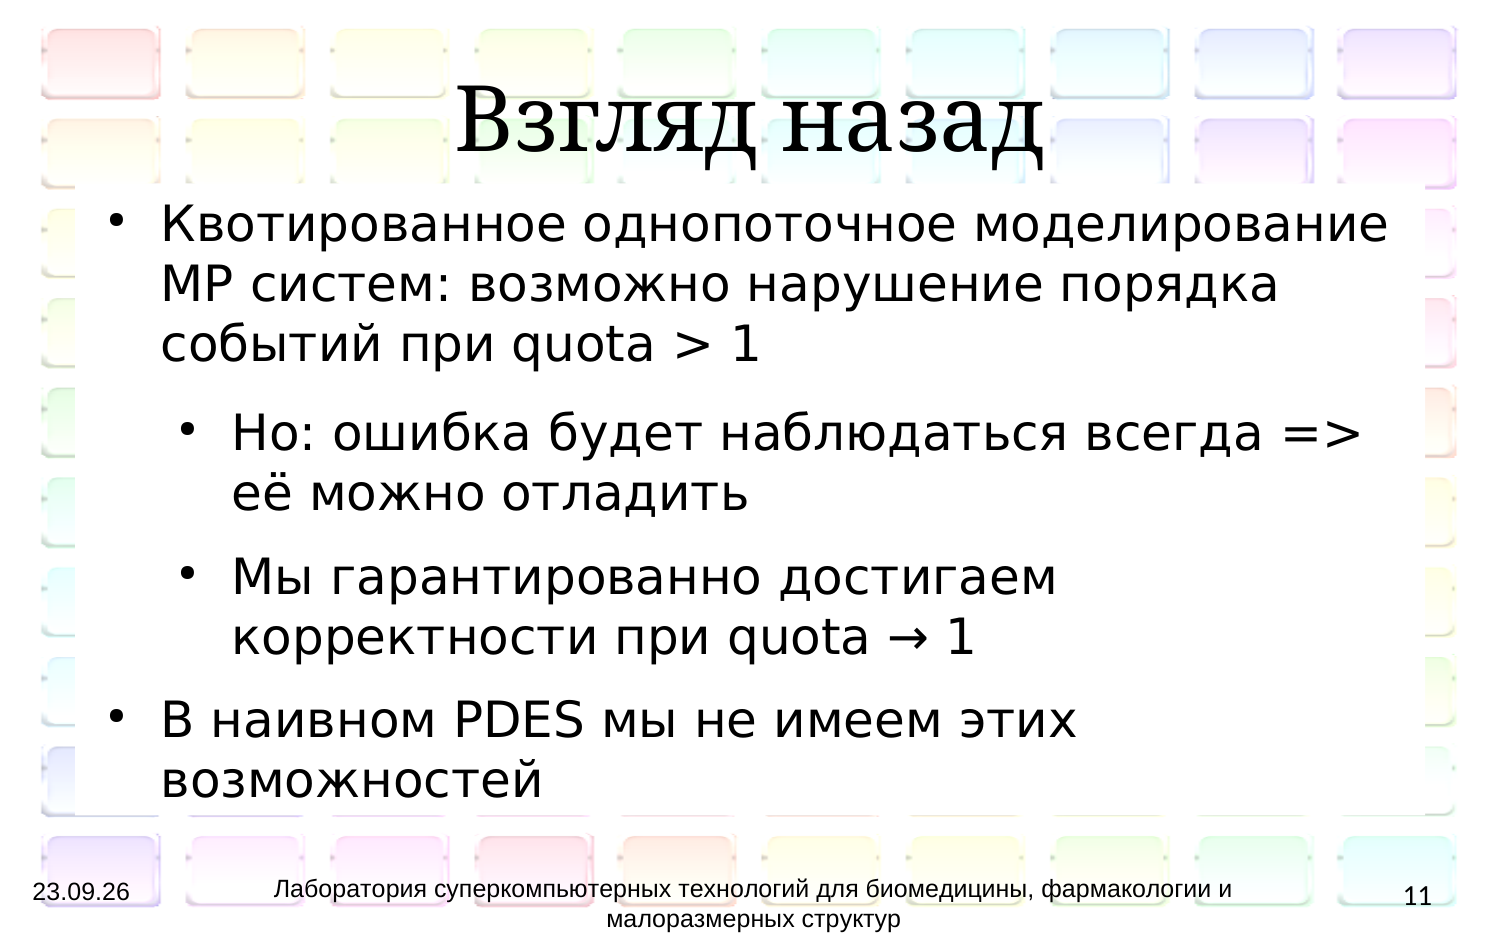

# Взгляд назад
Квотированное однопоточное моделирование MP систем: возможно нарушение порядка событий при quota > 1
Но: ошибка будет наблюдаться всегда => её можно отладить
Мы гарантированно достигаем корректности при quota → 1
В наивном PDES мы не имеем этих возможностей
Лаборатория суперкомпьютерных технологий для биомедицины, фармакологии и малоразмерных структур